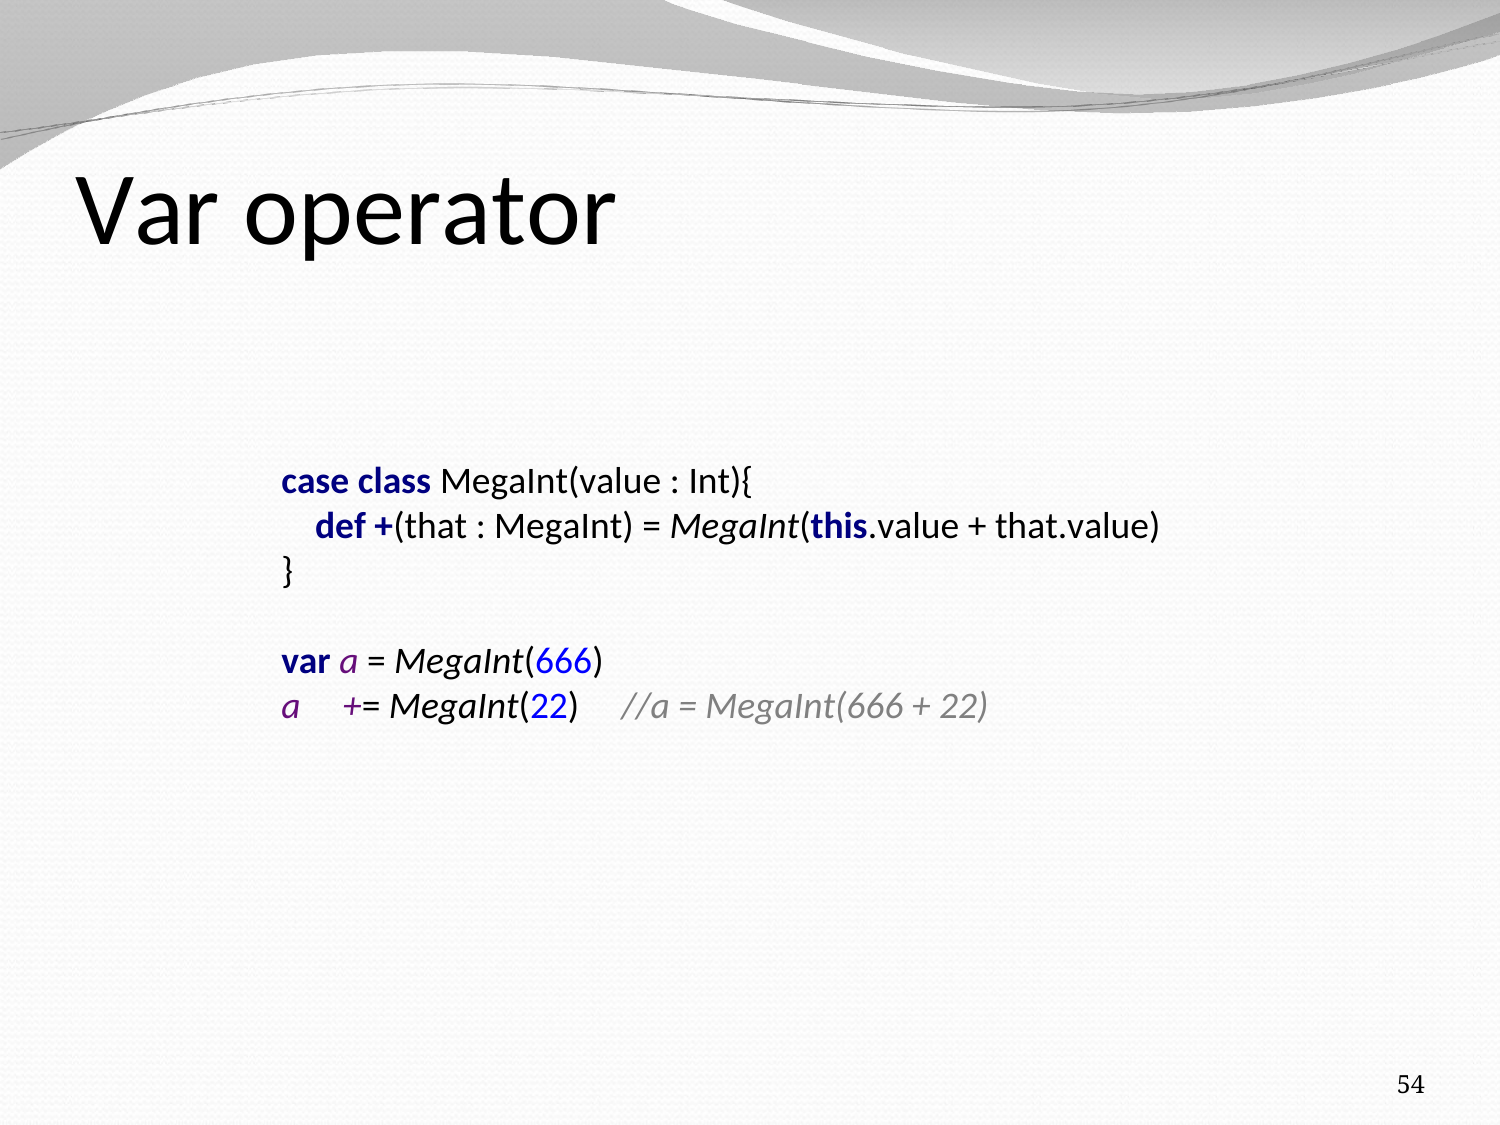

# Var operator
case class MegaInt(value : Int){
 def +(that : MegaInt) = MegaInt(this.value + that.value)
}
var a = MegaInt(666)
a += MegaInt(22) //a = MegaInt(666 + 22)